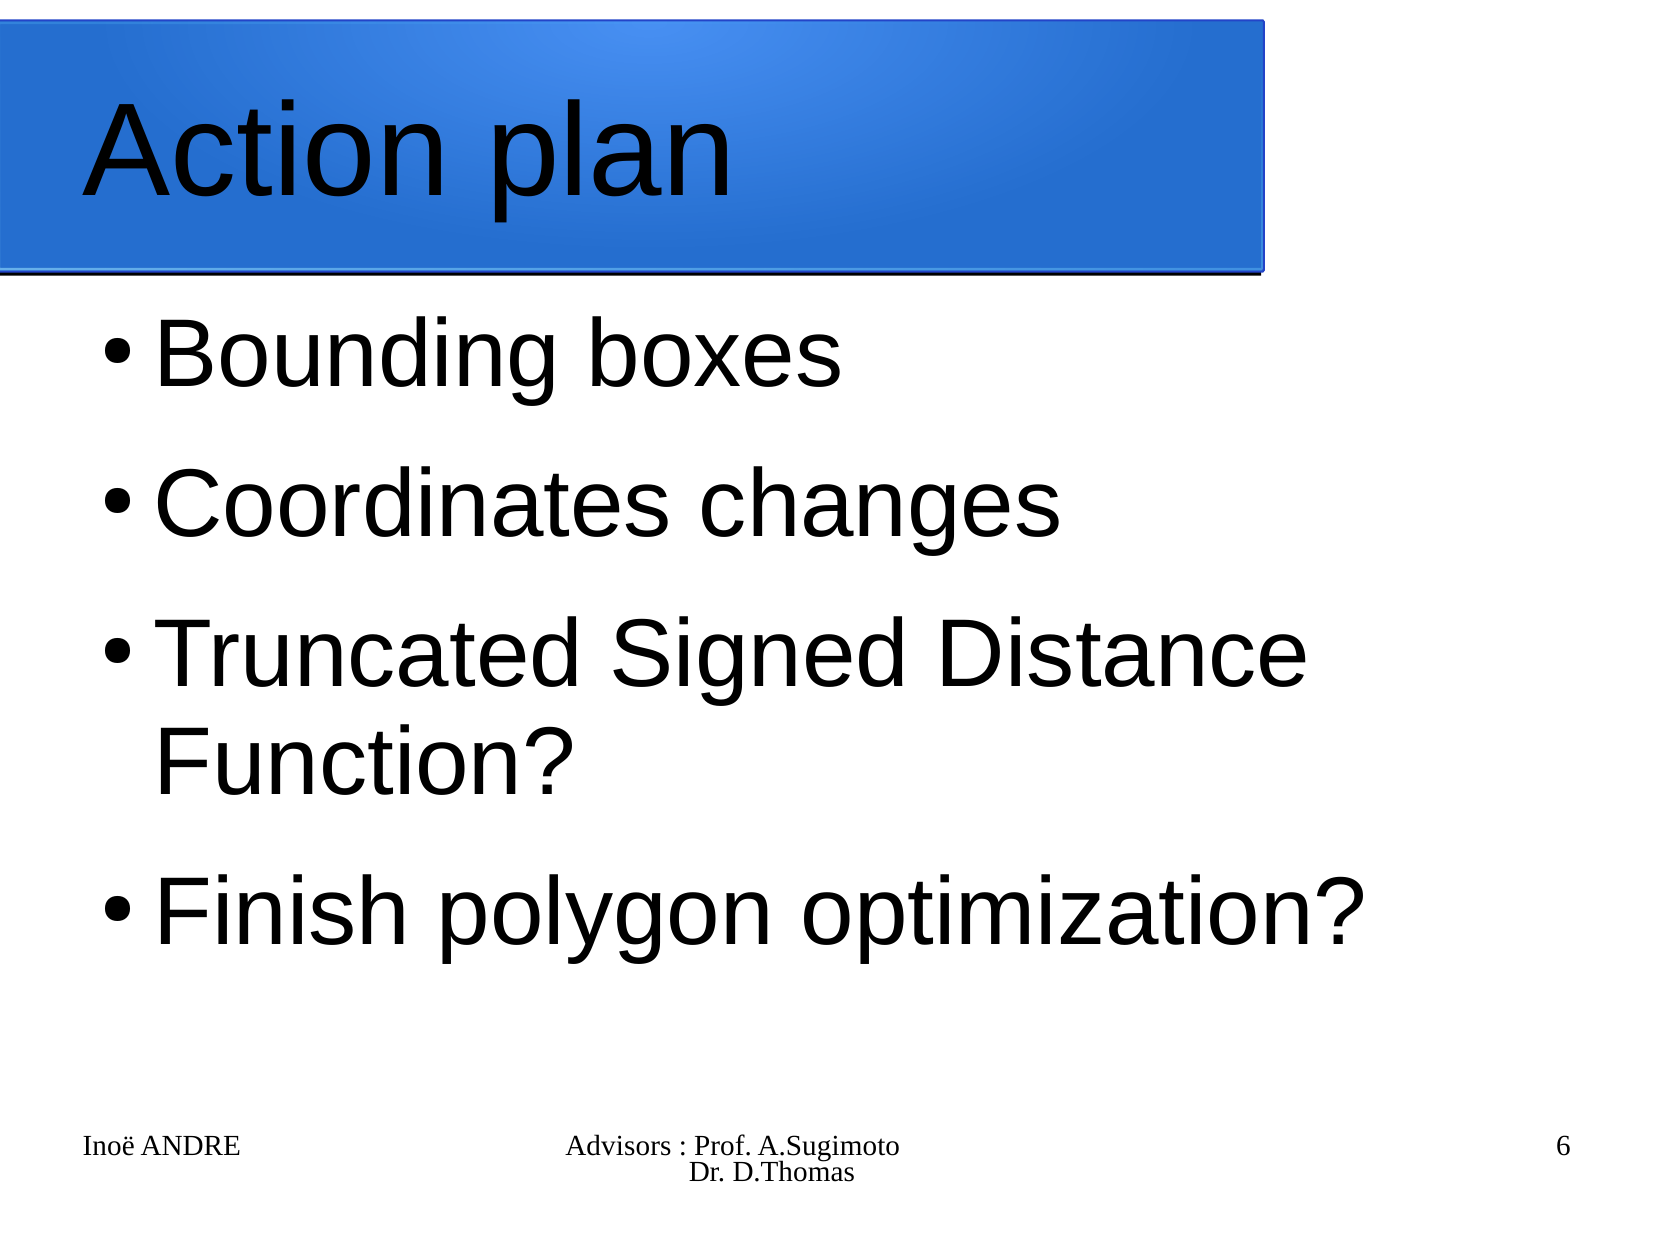

# Action plan
Bounding boxes
Coordinates changes
Truncated Signed Distance Function?
Finish polygon optimization?
Inoë ANDRE
Advisors : Prof. A.Sugimoto Dr. D.Thomas
6